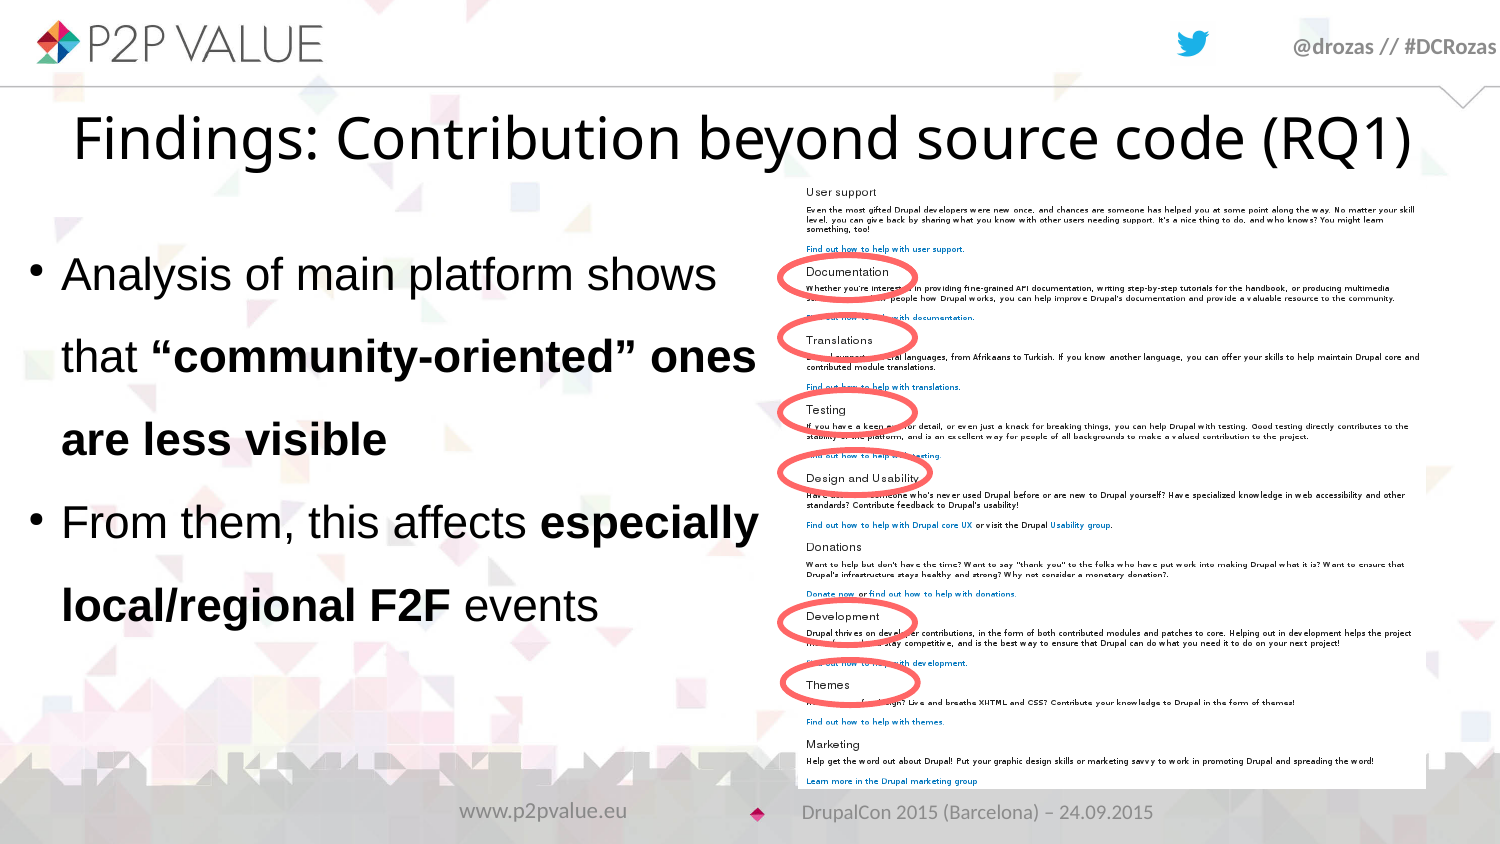

@drozas // #DCRozas
Findings: Contribution beyond source code (RQ1)
# Analysis of main platform shows that “community-oriented” ones are less visible
From them, this affects especially local/regional F2F events
DrupalCon 2015 (Barcelona) – 24.09.2015
www.p2pvalue.eu